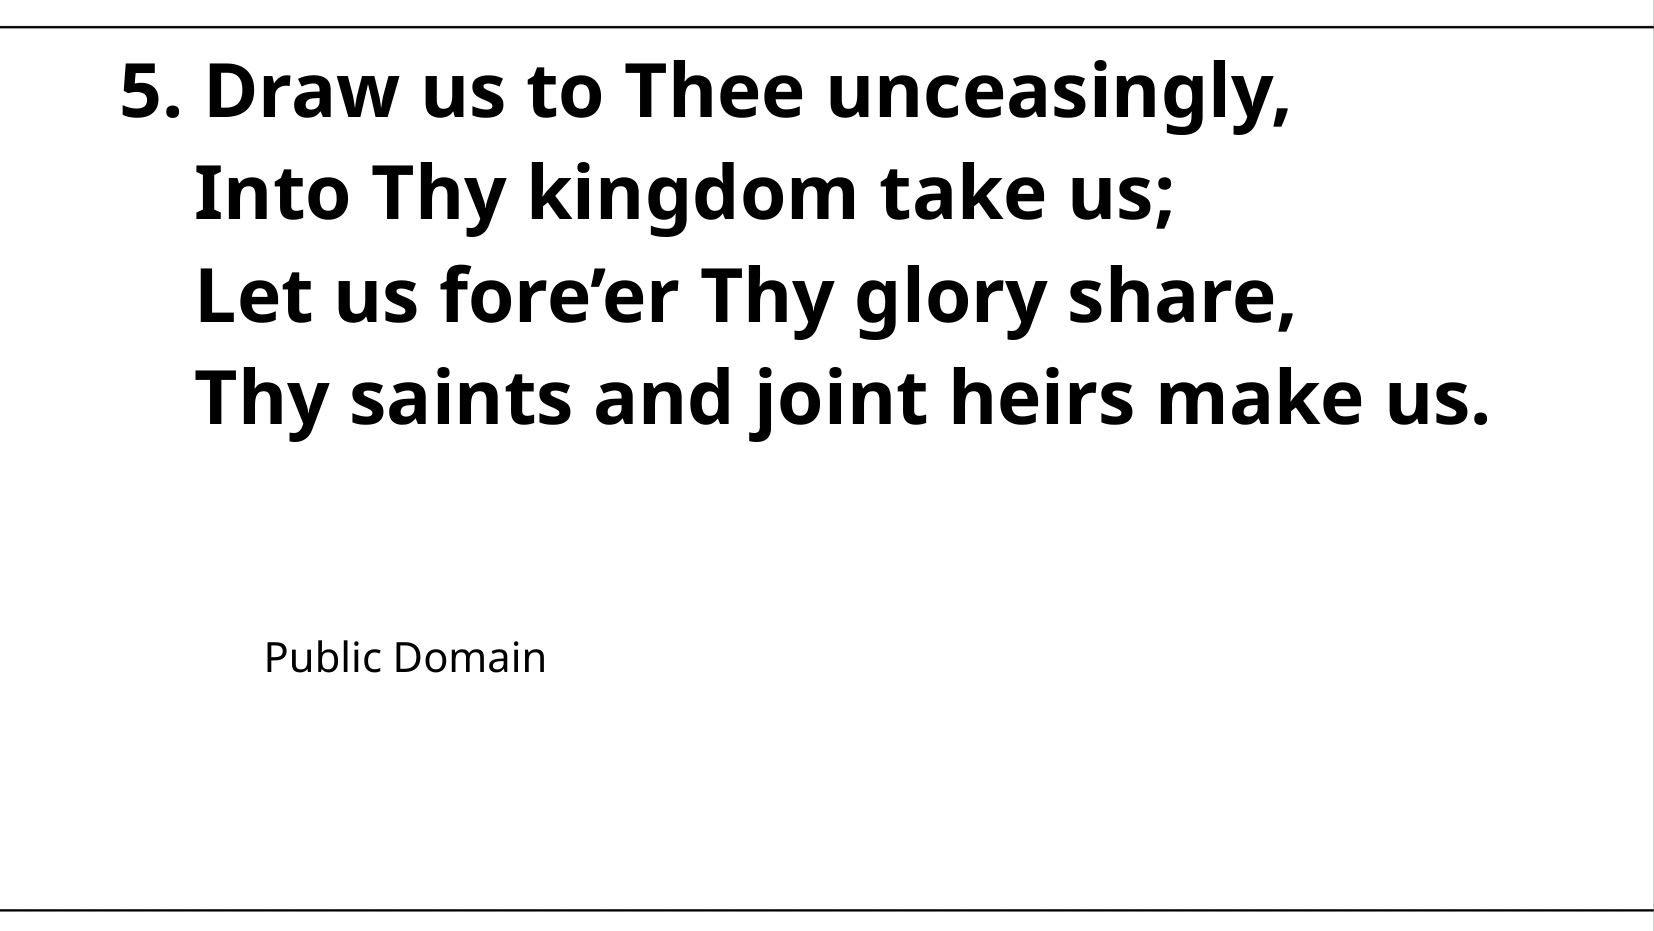

5. Draw us to Thee unceasingly,
Into Thy kingdom take us;
Let us fore’er Thy glory share,
Thy saints and joint heirs make us.
 Public Domain